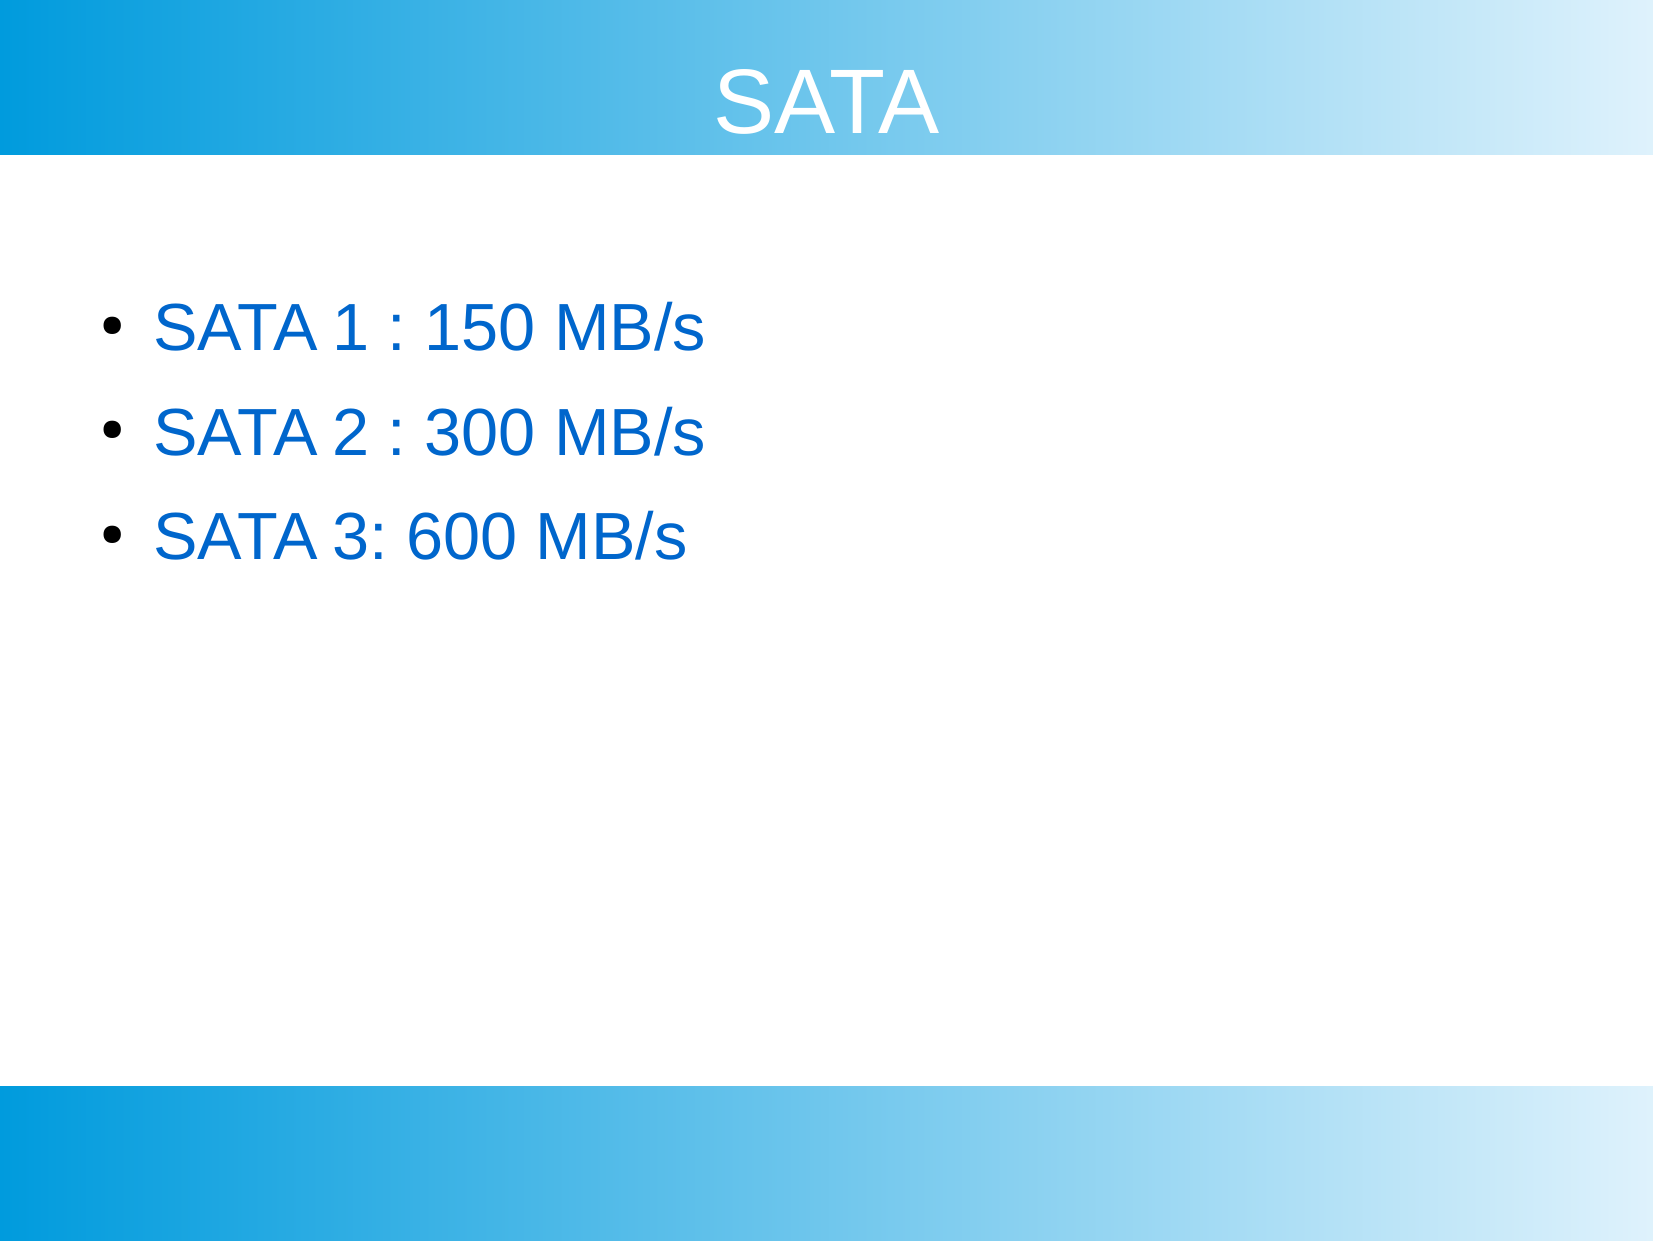

# SATA
SATA 1 : 150 MB/s
SATA 2 : 300 MB/s
SATA 3: 600 MB/s